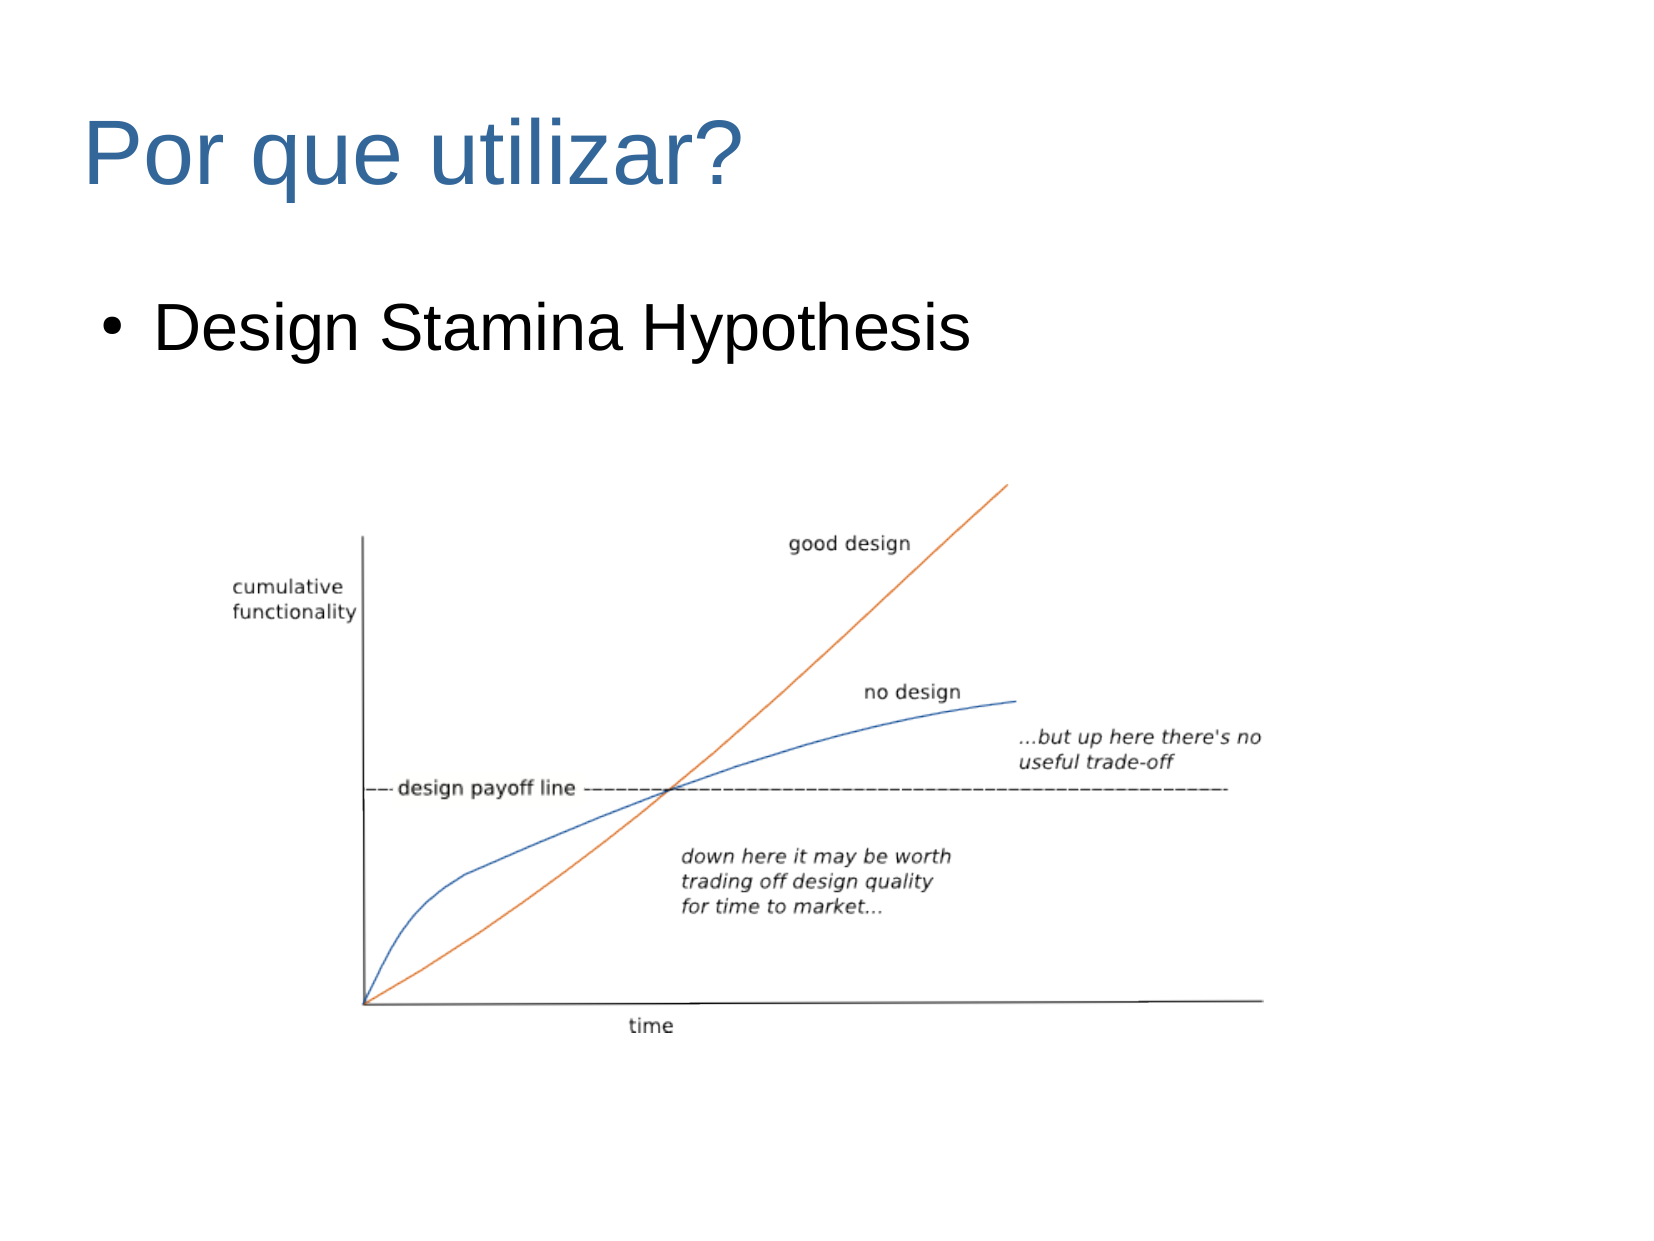

# Por que utilizar?
Design Stamina Hypothesis